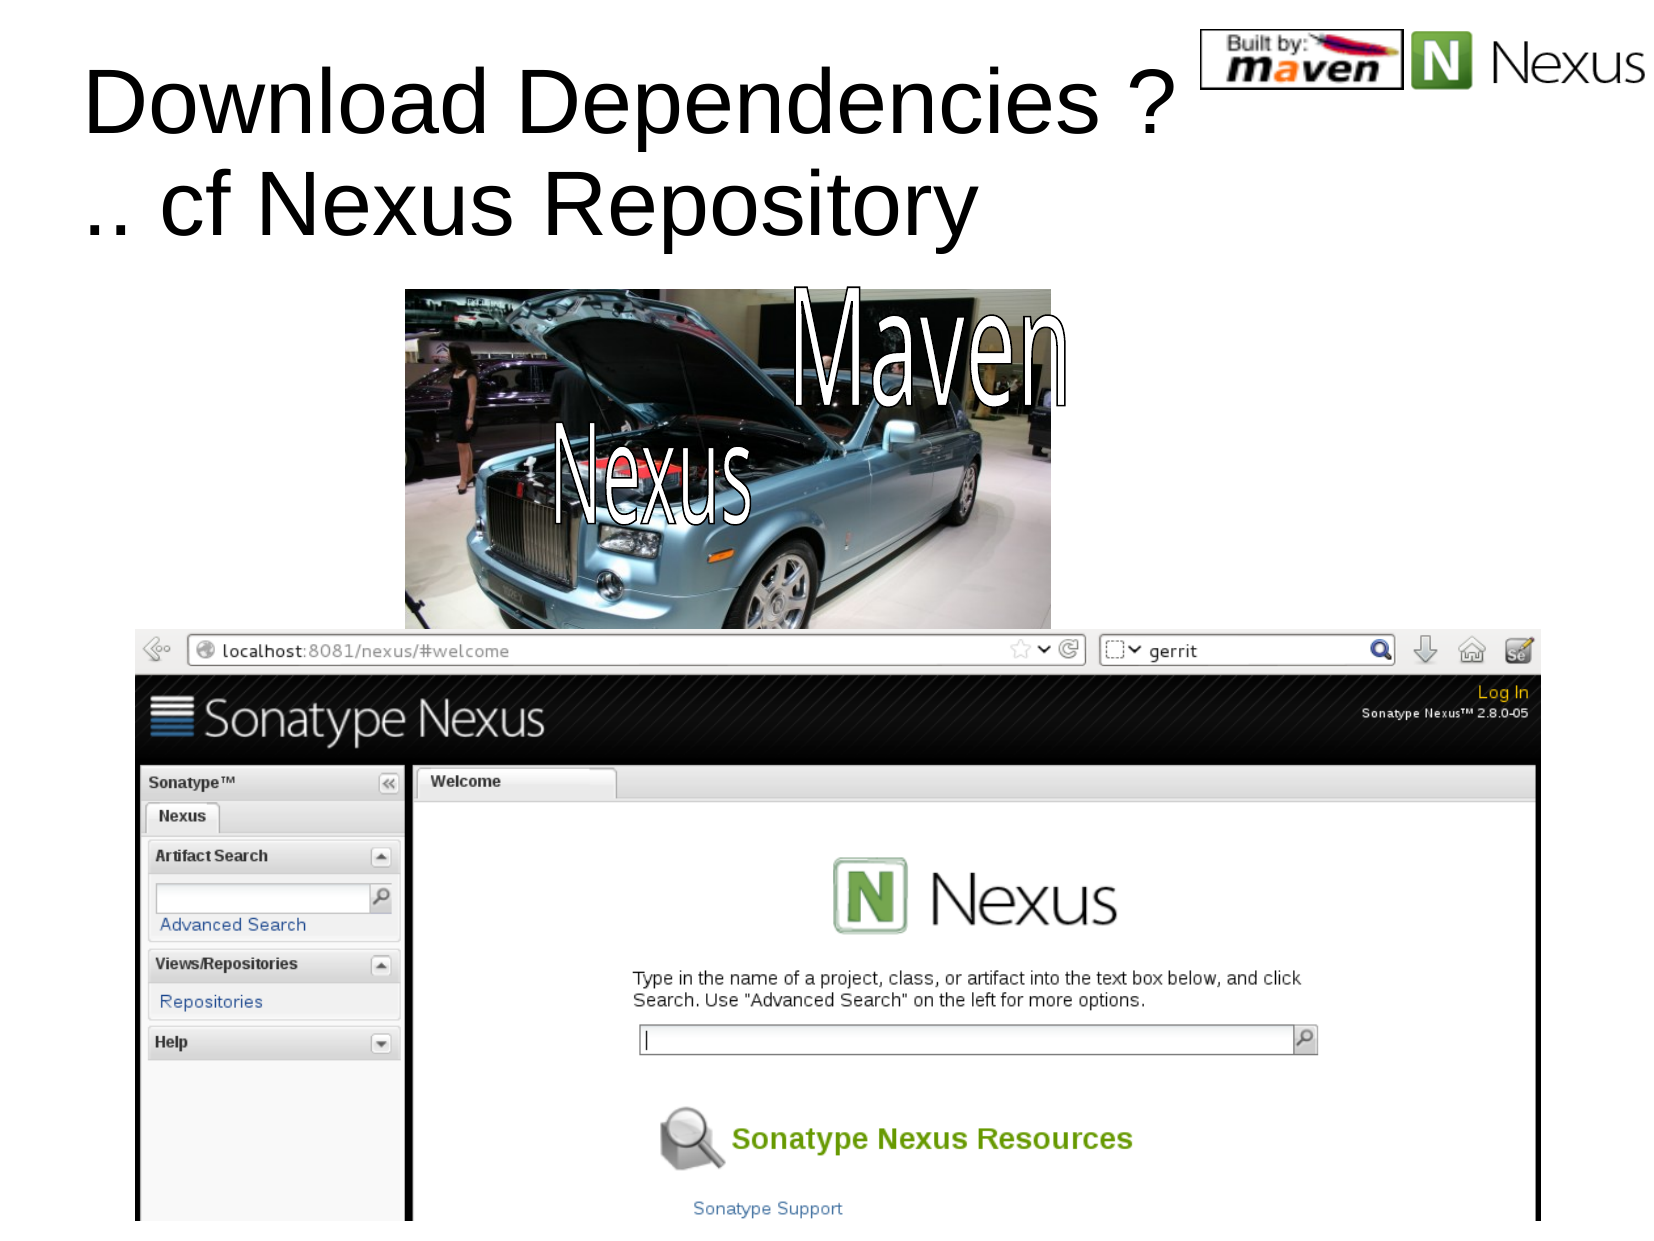

# Download Dependencies ? .. cf Nexus Repository
Maven
Nexus